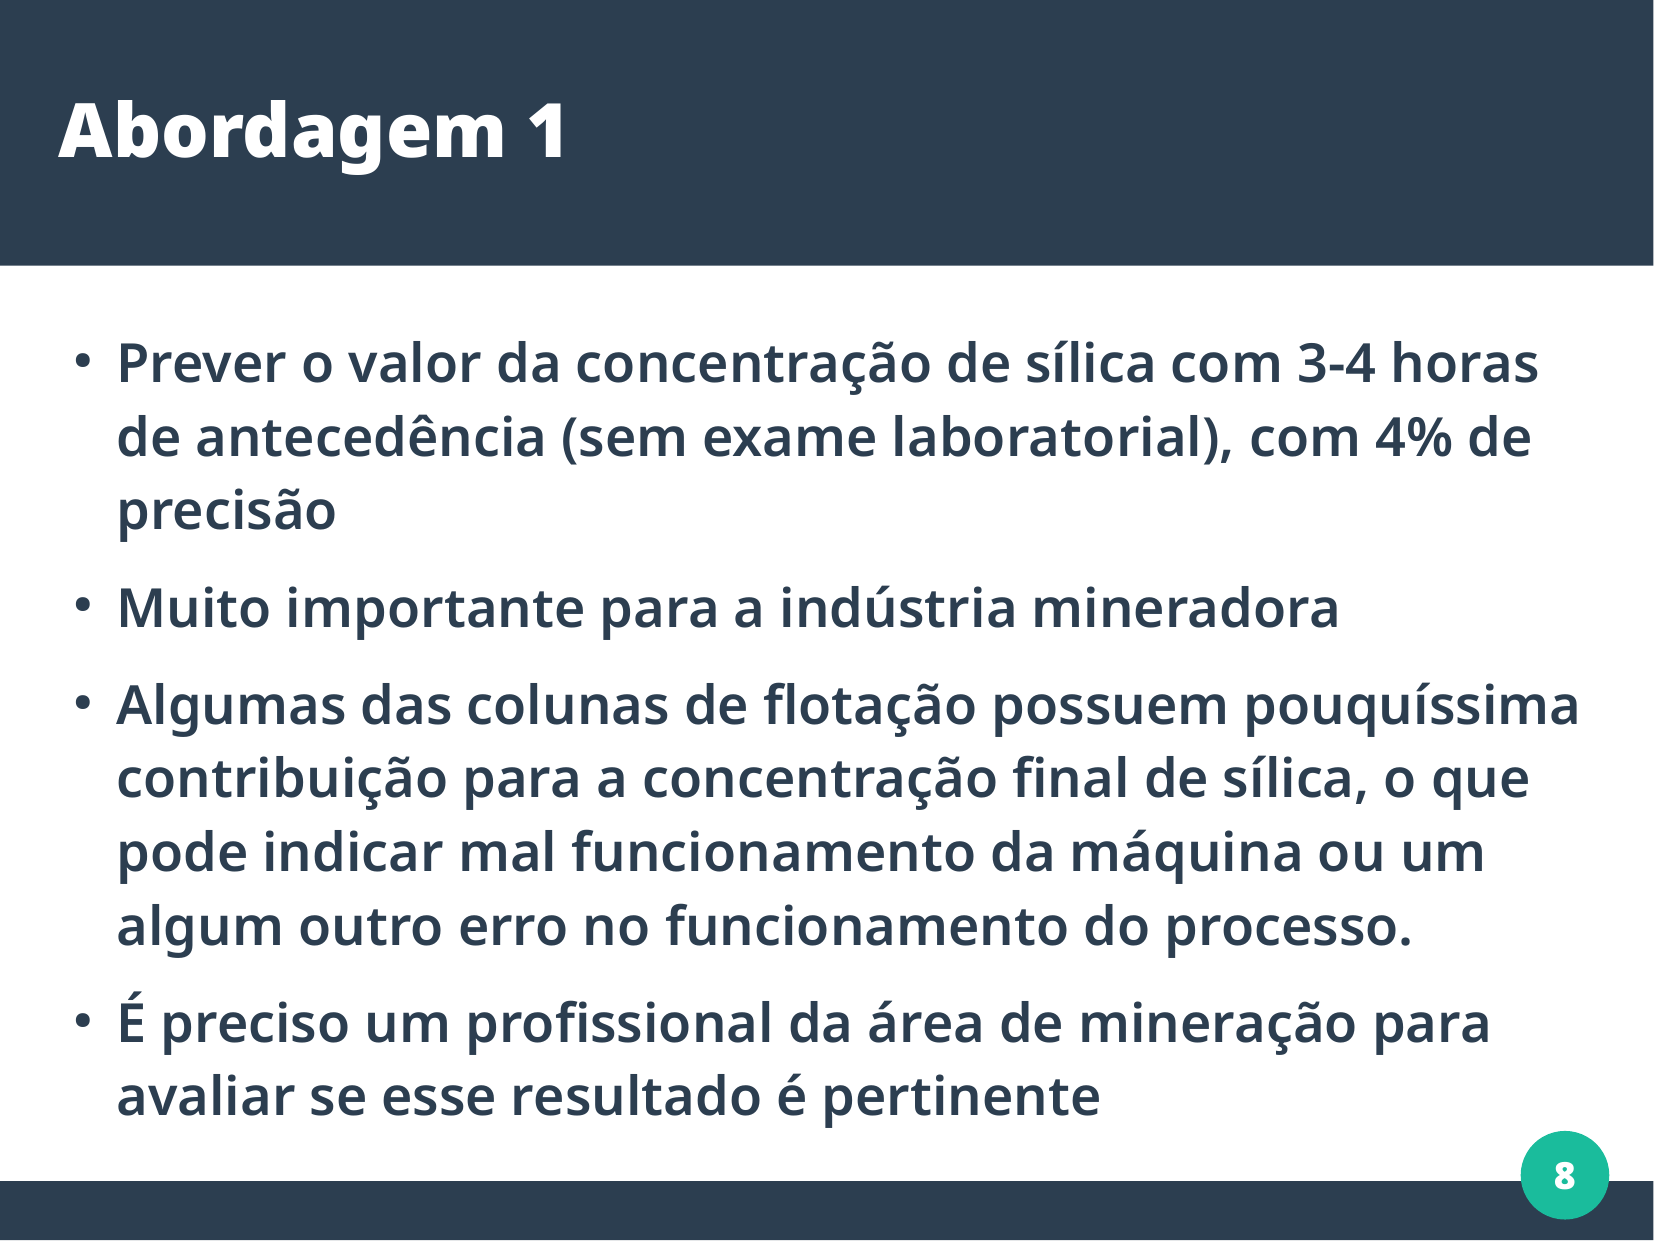

# Abordagem 1
Prever o valor da concentração de sílica com 3-4 horas de antecedência (sem exame laboratorial), com 4% de precisão
Muito importante para a indústria mineradora
Algumas das colunas de flotação possuem pouquíssima contribuição para a concentração final de sílica, o que pode indicar mal funcionamento da máquina ou um algum outro erro no funcionamento do processo.
É preciso um profissional da área de mineração para avaliar se esse resultado é pertinente
8